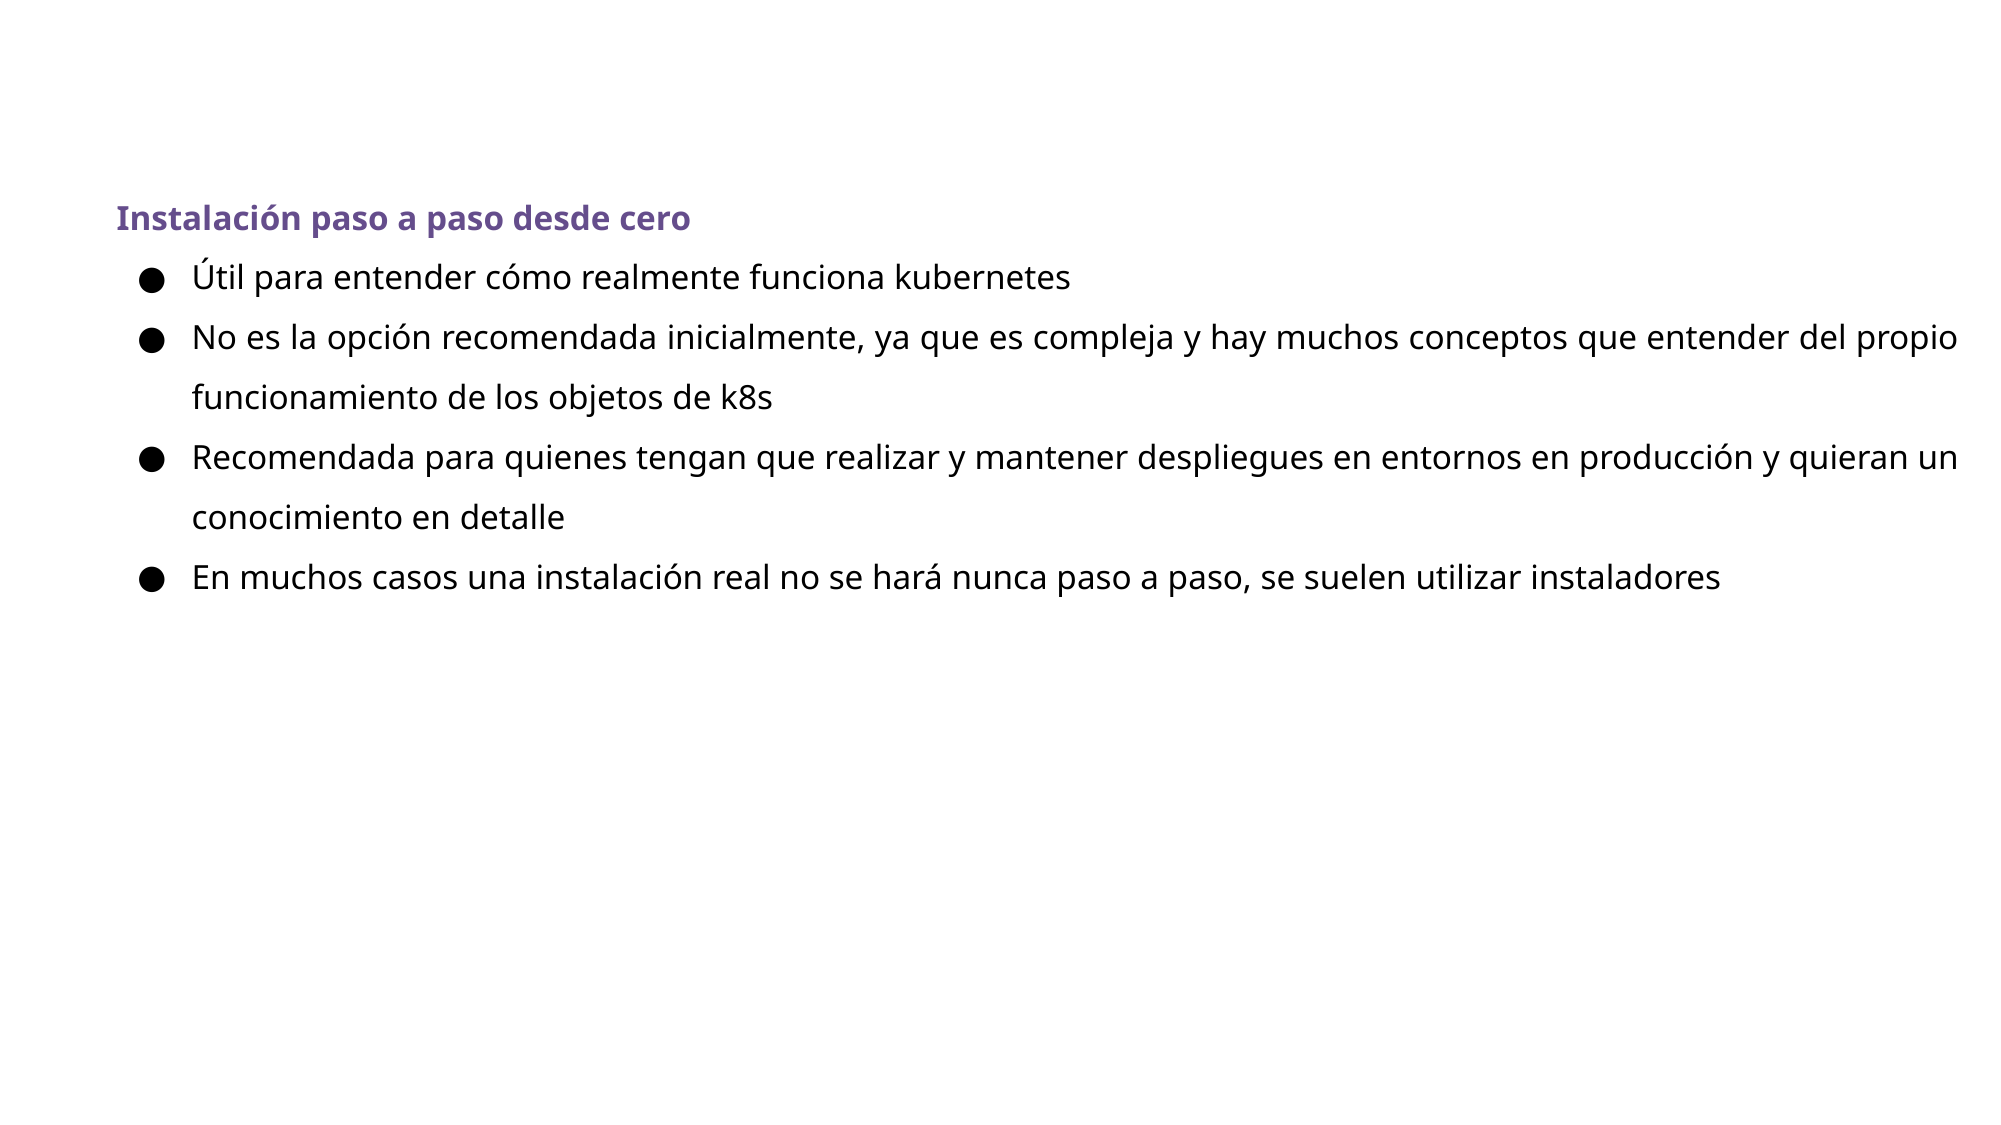

Instalación paso a paso desde cero
Útil para entender cómo realmente funciona kubernetes
No es la opción recomendada inicialmente, ya que es compleja y hay muchos conceptos que entender del propio funcionamiento de los objetos de k8s
Recomendada para quienes tengan que realizar y mantener despliegues en entornos en producción y quieran un conocimiento en detalle
En muchos casos una instalación real no se hará nunca paso a paso, se suelen utilizar instaladores